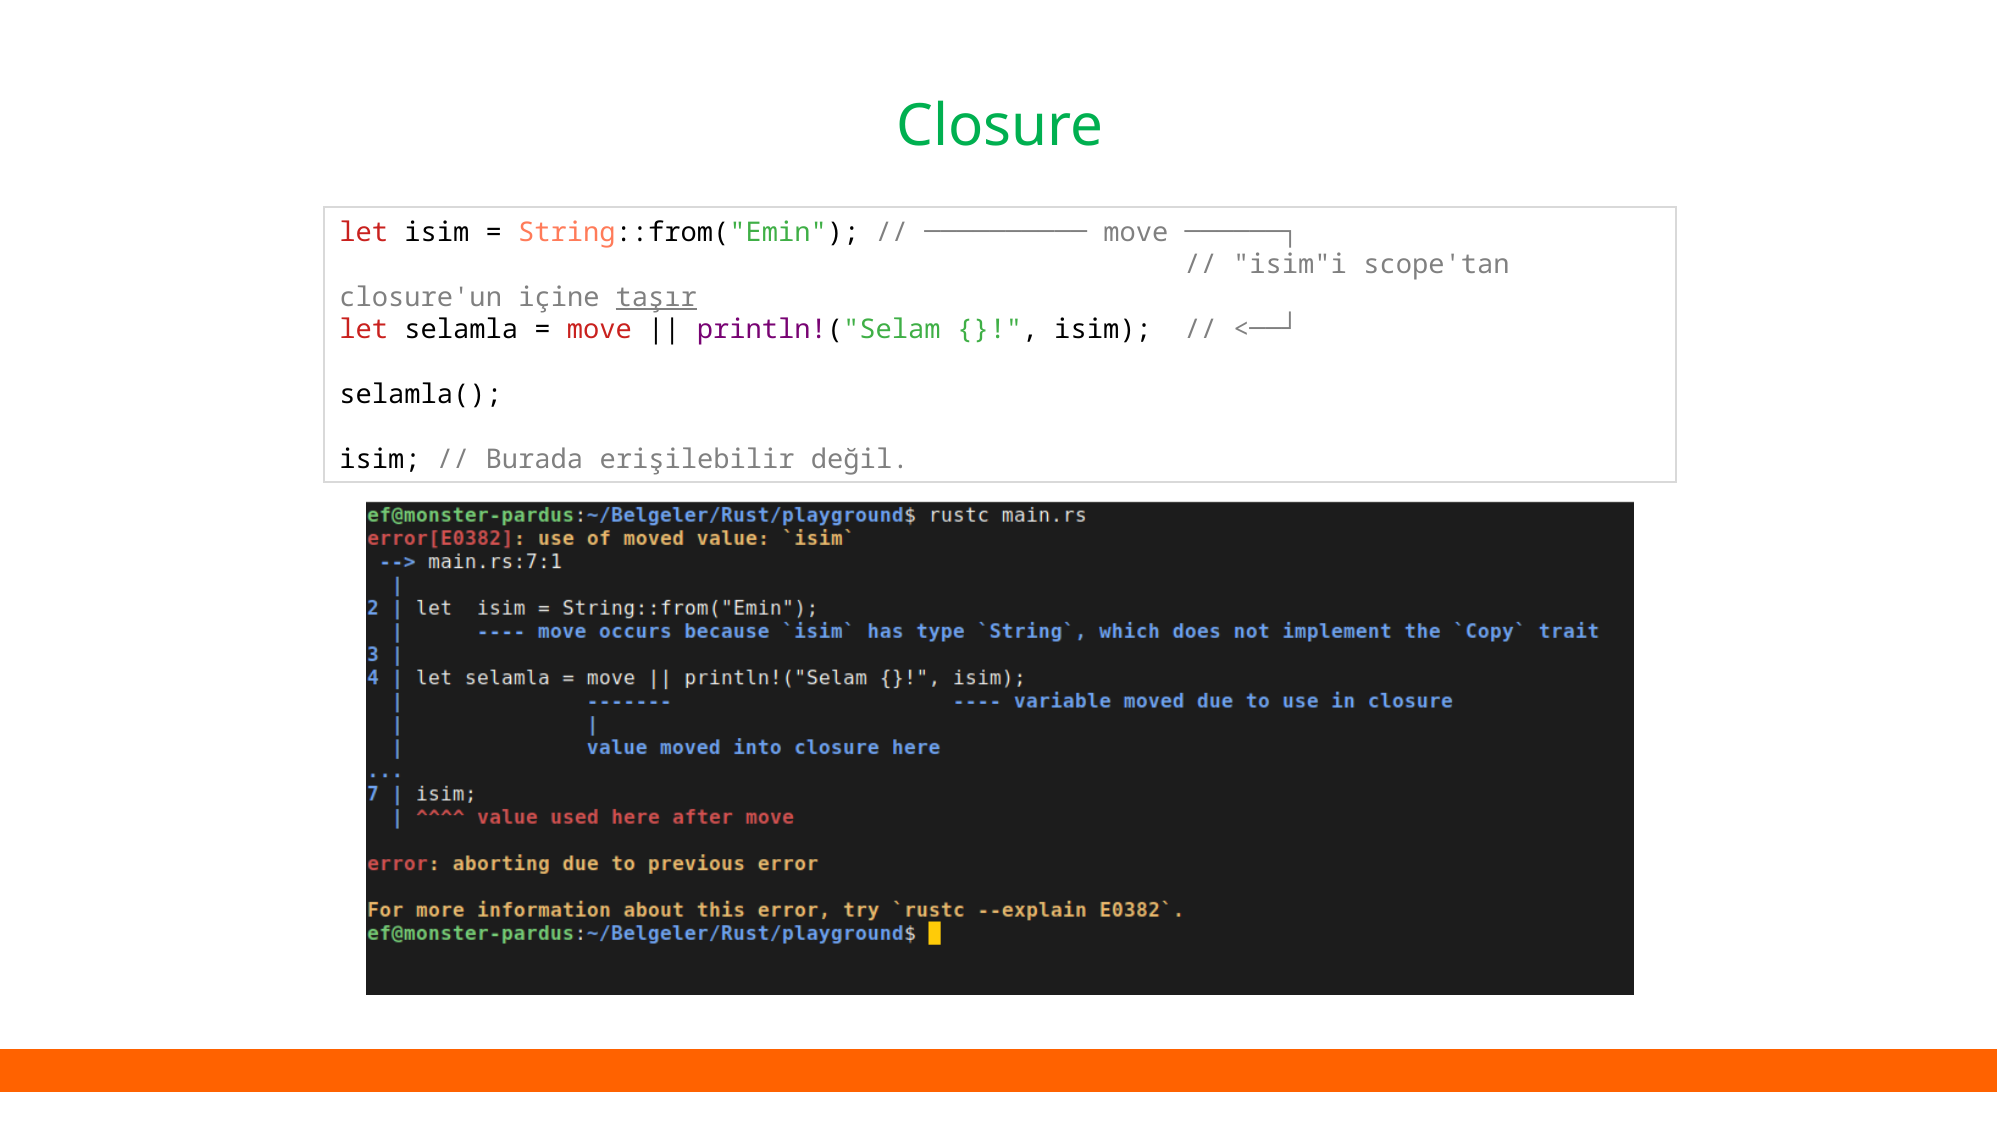

# Closure
let isim = String::from("Emin"); // ────────── move ──────┐
 // "isim"i scope'tan closure'un içine taşır
let selamla = move || println!("Selam {}!", isim); // <──┘
selamla();
isim; // Burada erişilebilir değil.